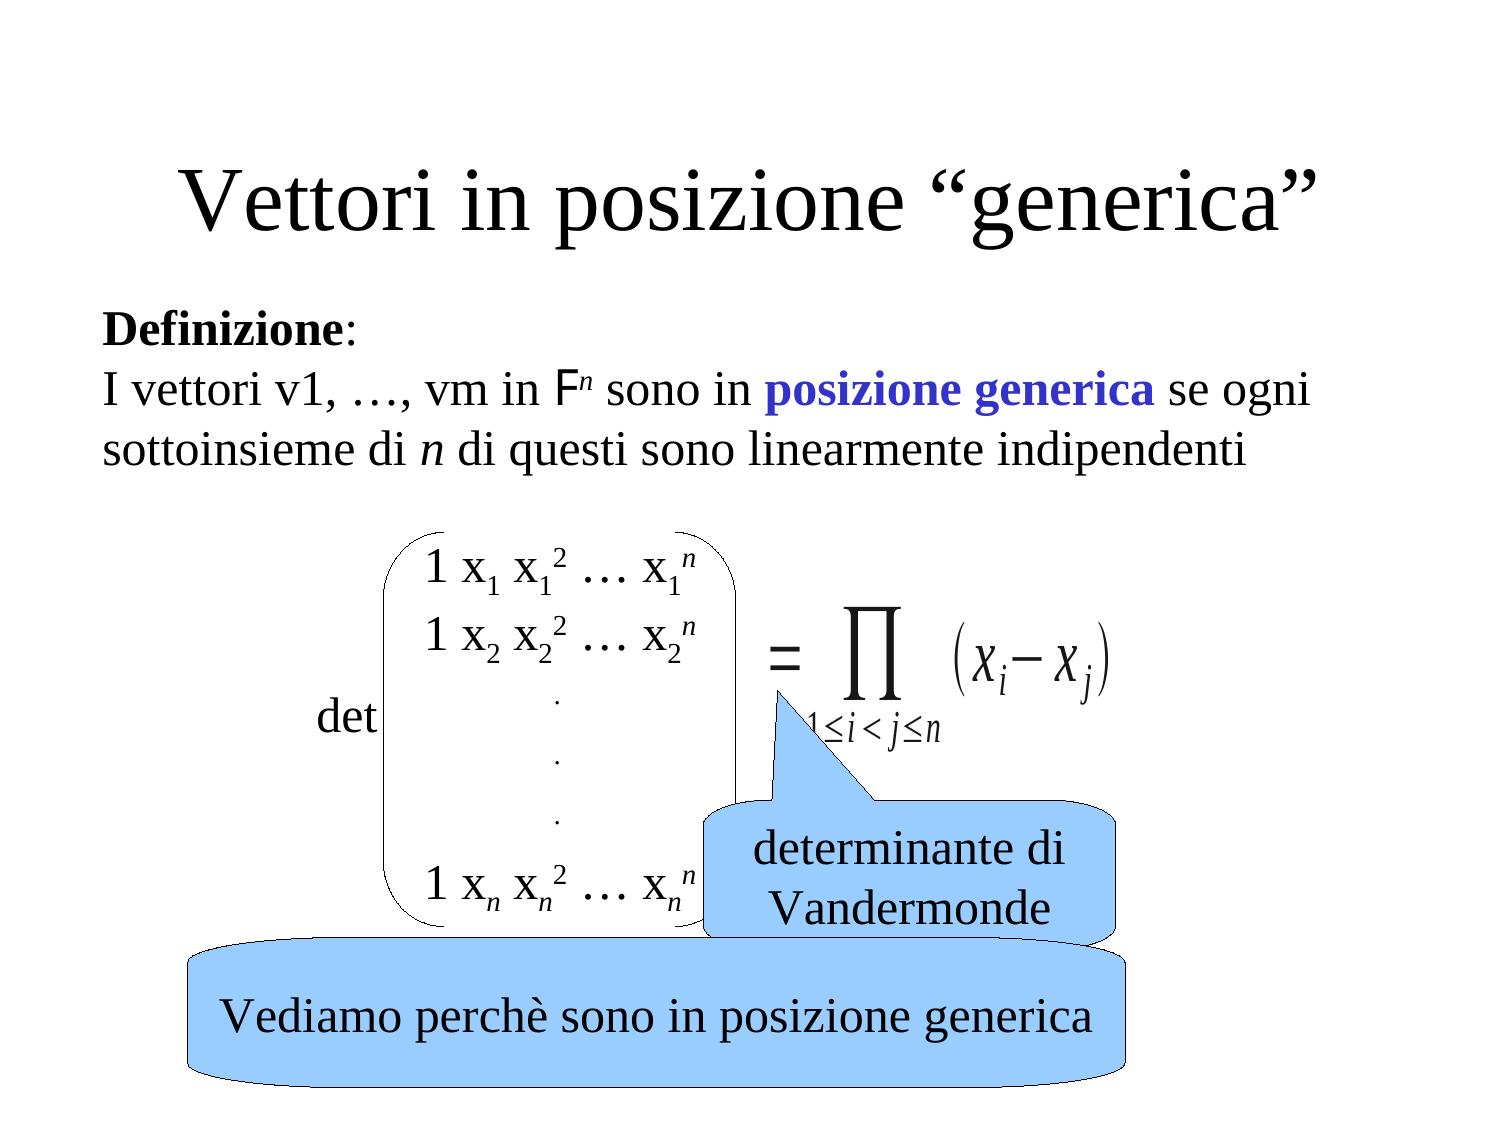

# Vettori in posizione “generica”
Definizione:
I vettori v1, …, vm in Fn sono in posizione generica se ogni sottoinsieme di n di questi sono linearmente indipendenti
1 x1 x12 … x1n
1 x2 x22 … x2n
 .
 .
 .
1 xn xn2 … xnn
det
 0
determinante di
Vandermonde
Vediamo perchè sono in posizione generica